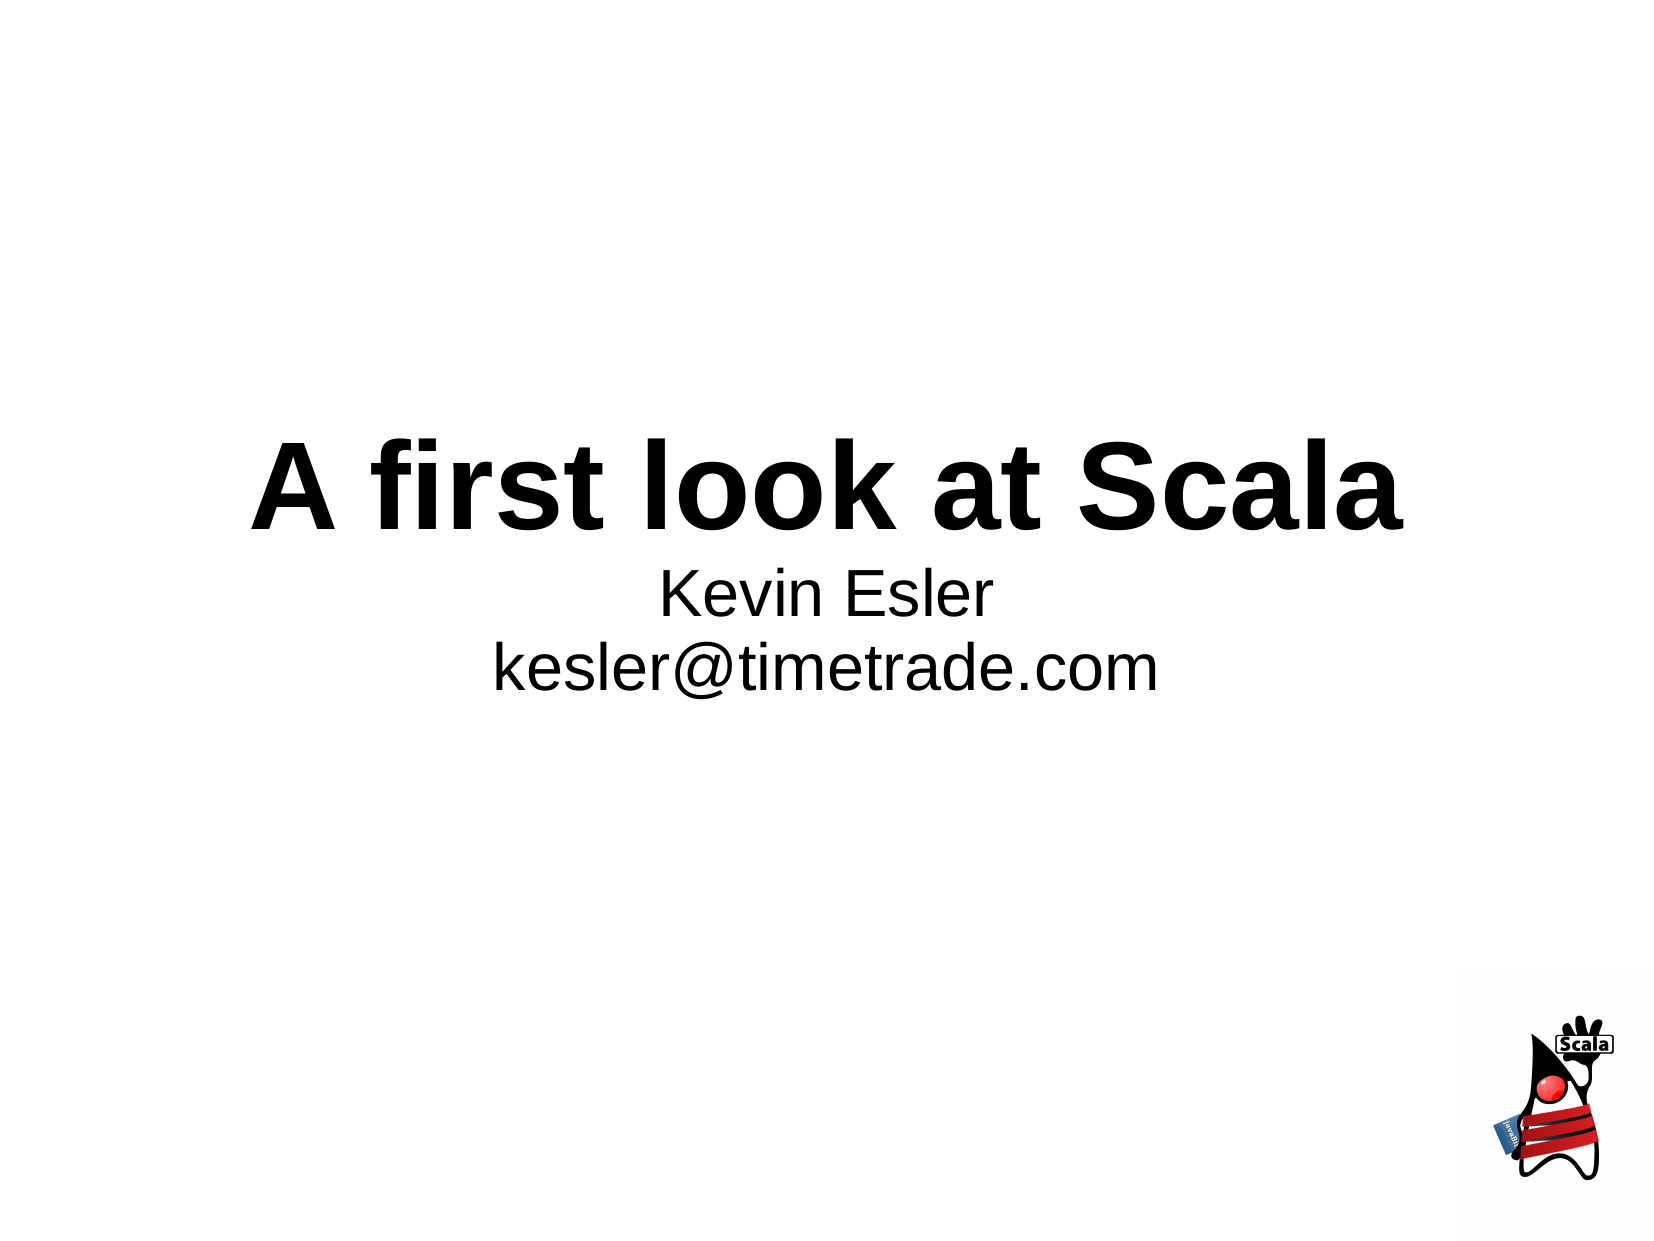

# A first look at Scala
Kevin Esler
kesler@timetrade.com